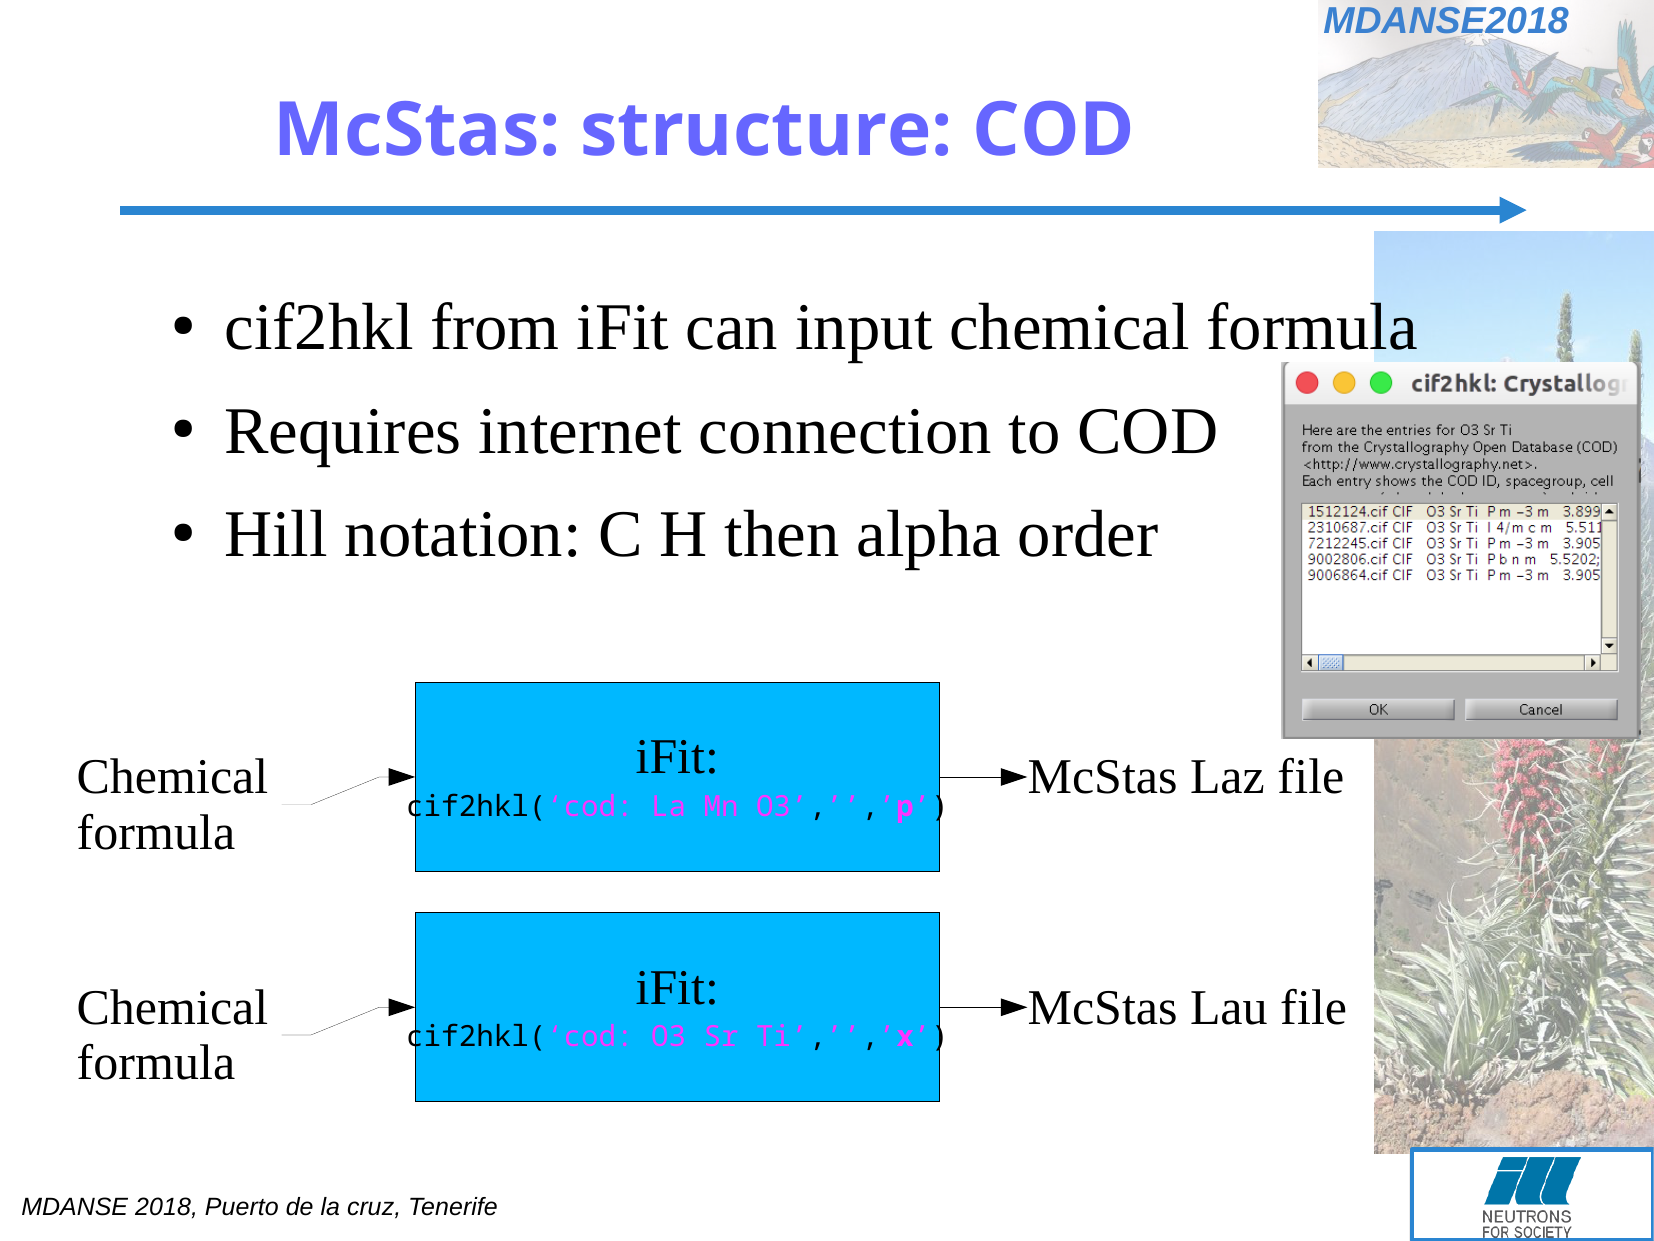

# McStas: structure: COD
cif2hkl from iFit can input chemical formula
Requires internet connection to COD
Hill notation: C H then alpha order
iFit:
cif2hkl(‘cod: La Mn O3’,’’,’p’)
Chemical formula
McStas Laz file
iFit:
cif2hkl(‘cod: O3 Sr Ti’,’’,’x’)
Chemical formula
McStas Lau file